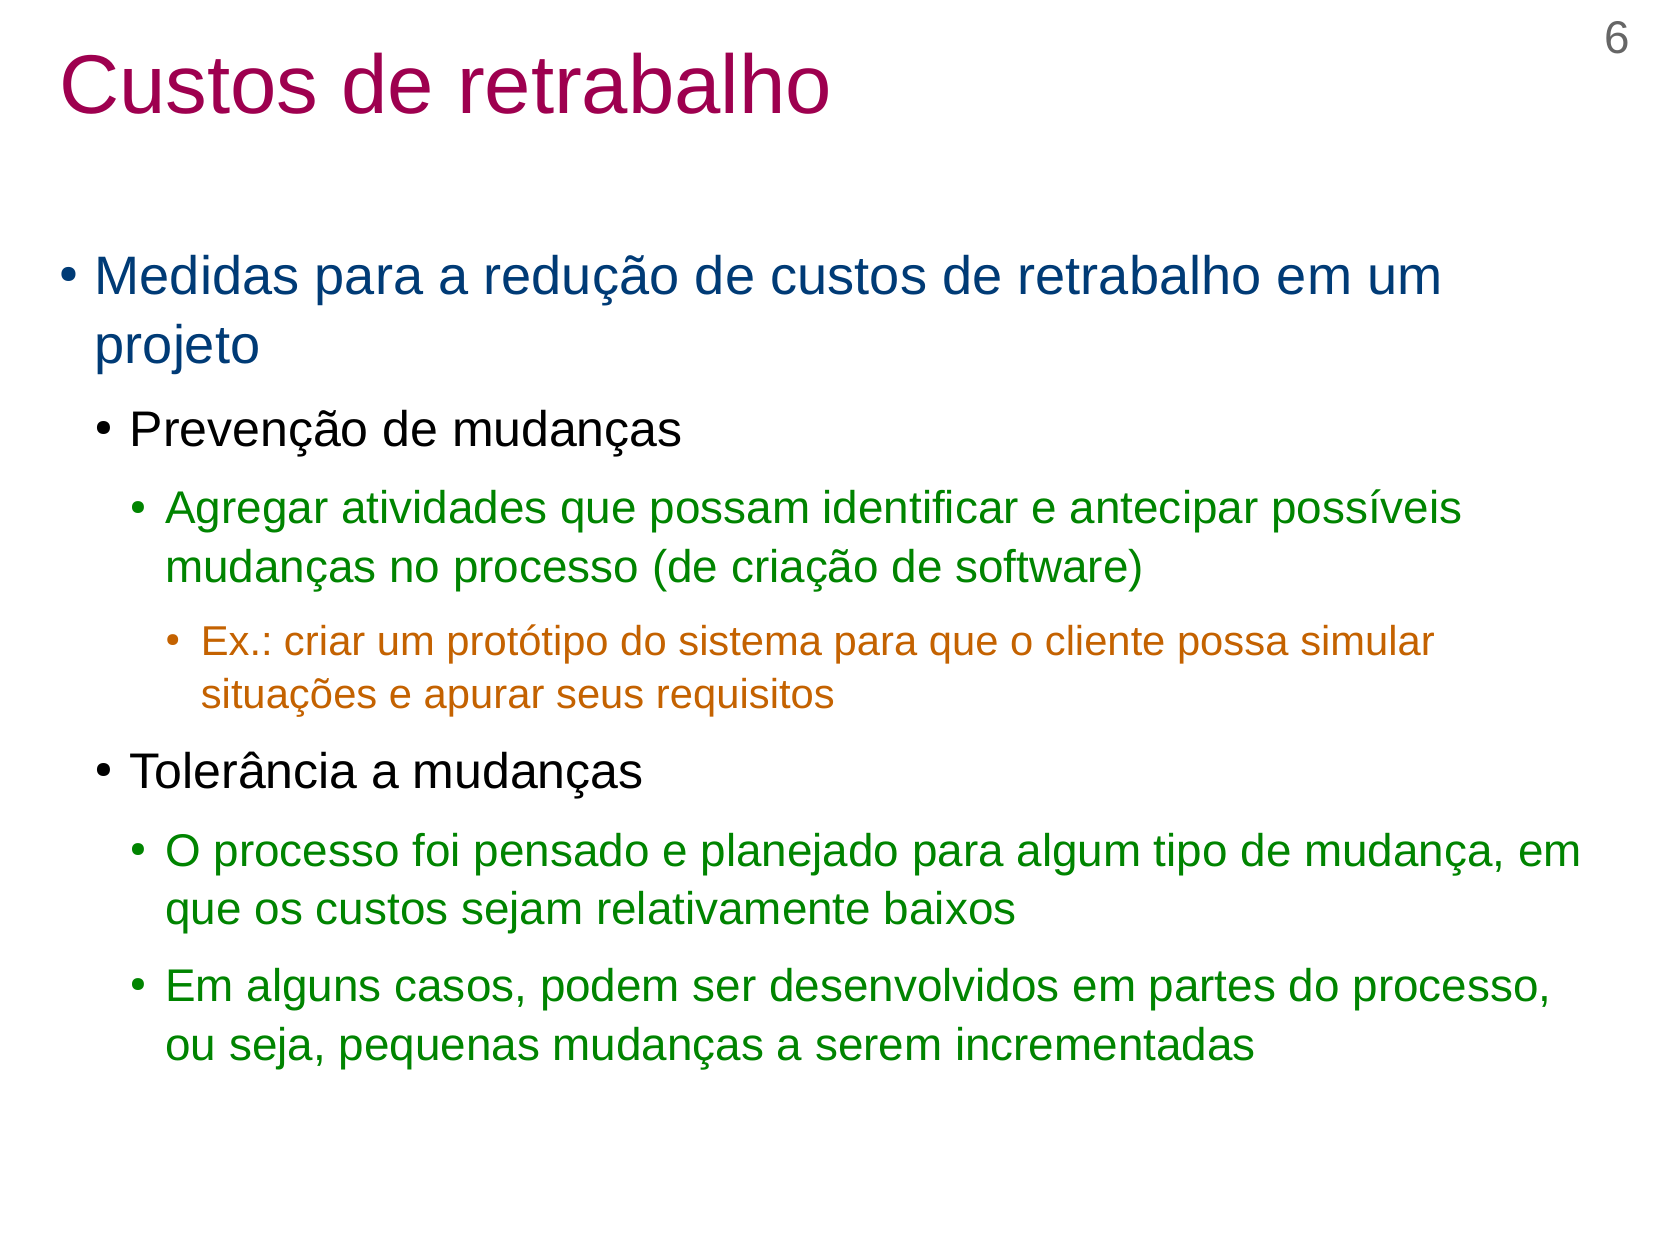

6
# Custos de retrabalho
Medidas para a redução de custos de retrabalho em um projeto
Prevenção de mudanças
Agregar atividades que possam identificar e antecipar possíveis mudanças no processo (de criação de software)
Ex.: criar um protótipo do sistema para que o cliente possa simular situações e apurar seus requisitos
Tolerância a mudanças
O processo foi pensado e planejado para algum tipo de mudança, em que os custos sejam relativamente baixos
Em alguns casos, podem ser desenvolvidos em partes do processo, ou seja, pequenas mudanças a serem incrementadas